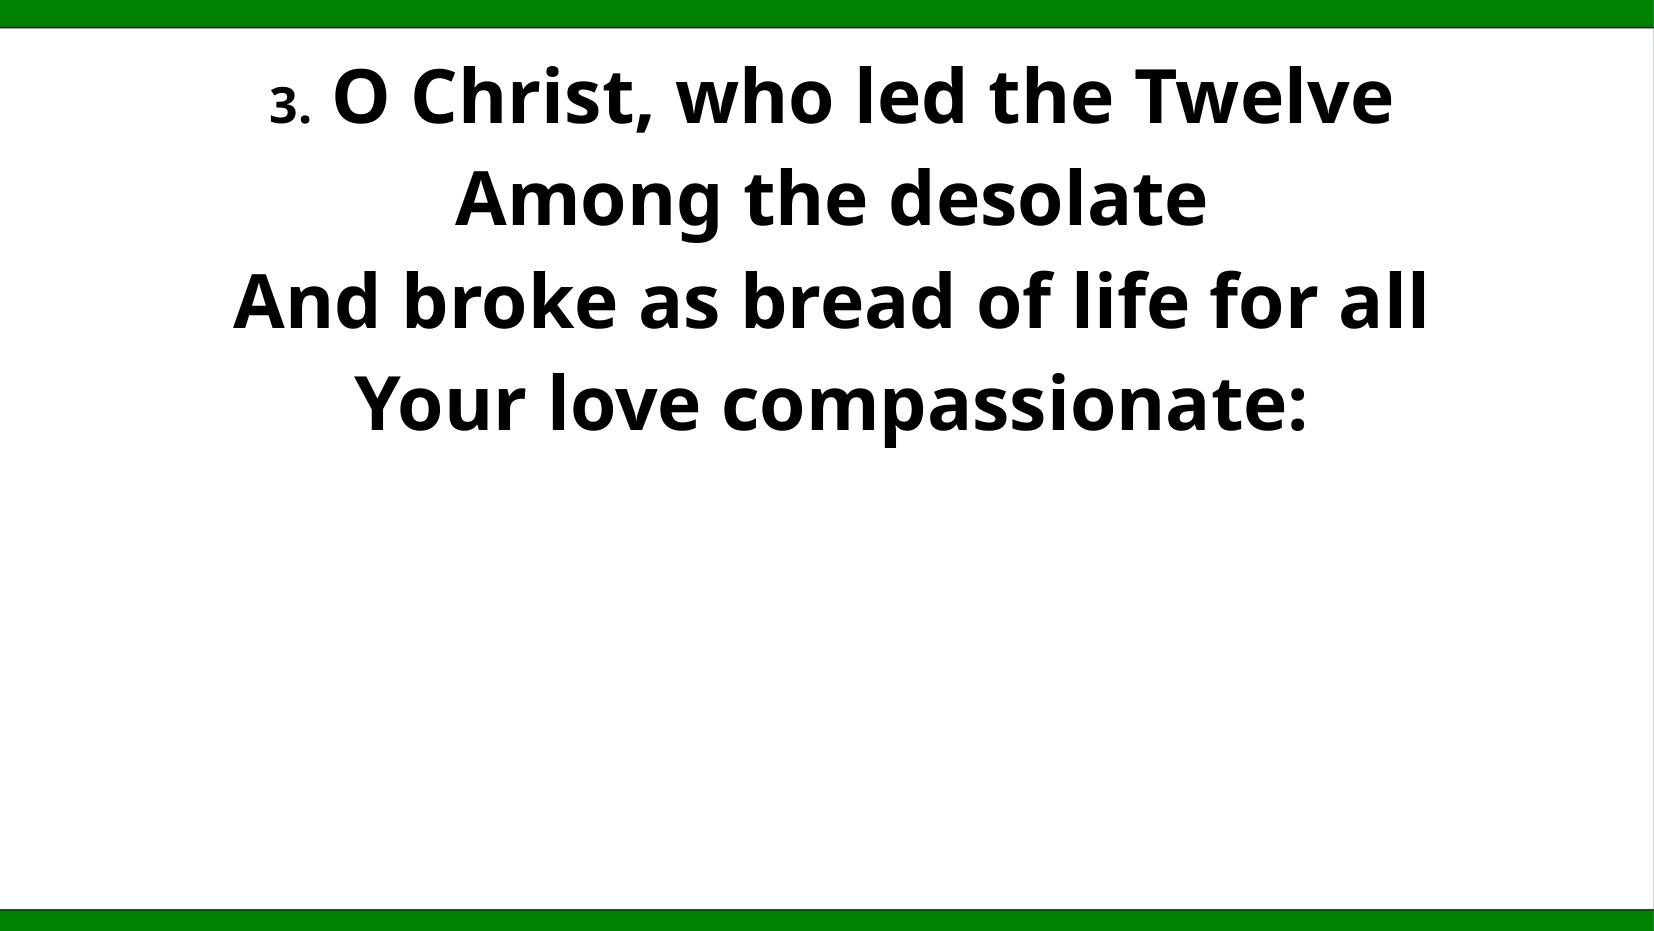

3. O Christ, who led the Twelve
Among the desolate
And broke as bread of life for all
Your love compassionate: